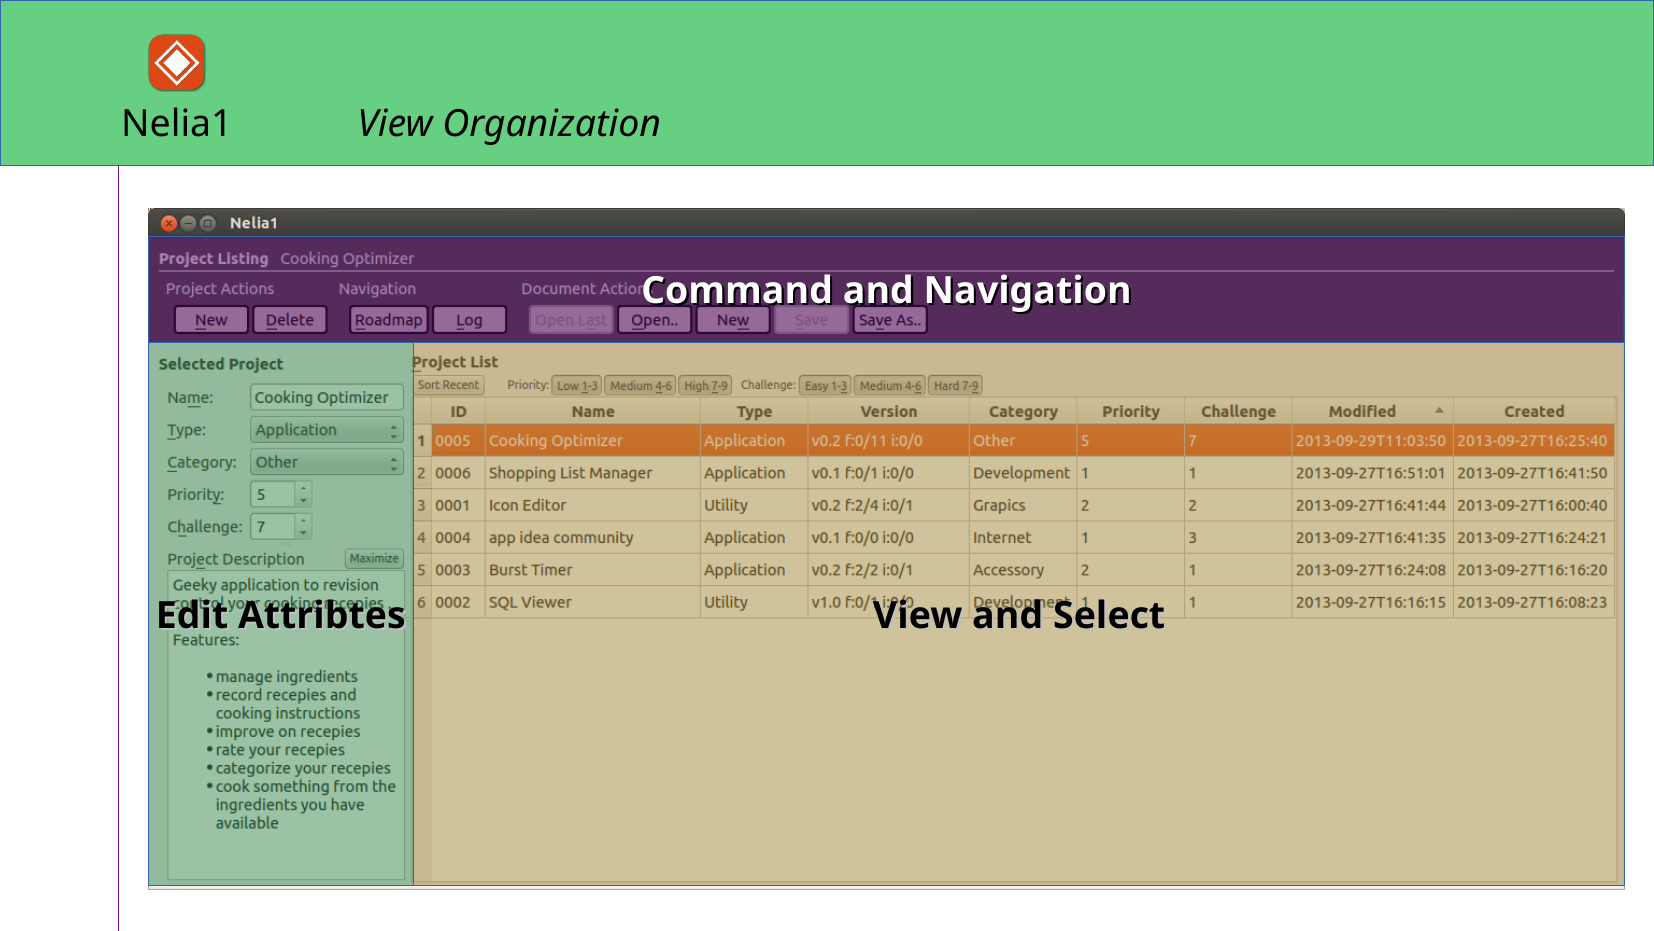

Nelia1
View Organization
Command and Navigation
Edit Attribtes
View and Select